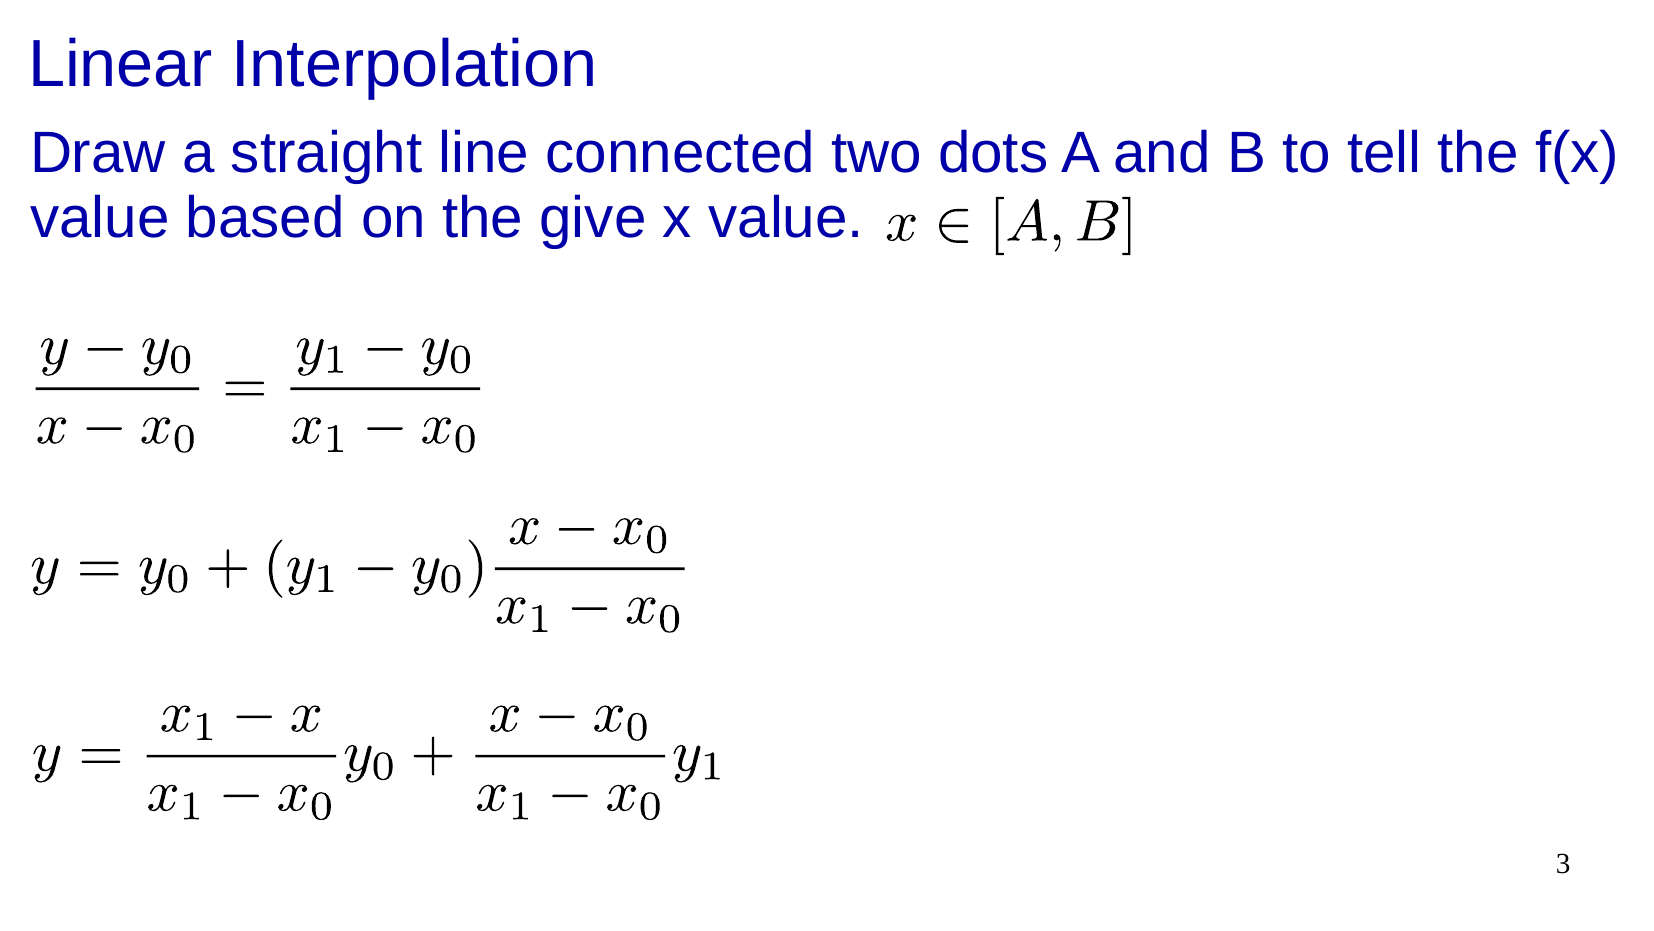

# Linear Interpolation
Draw a straight line connected two dots A and B to tell the f(x) value based on the give x value.
3